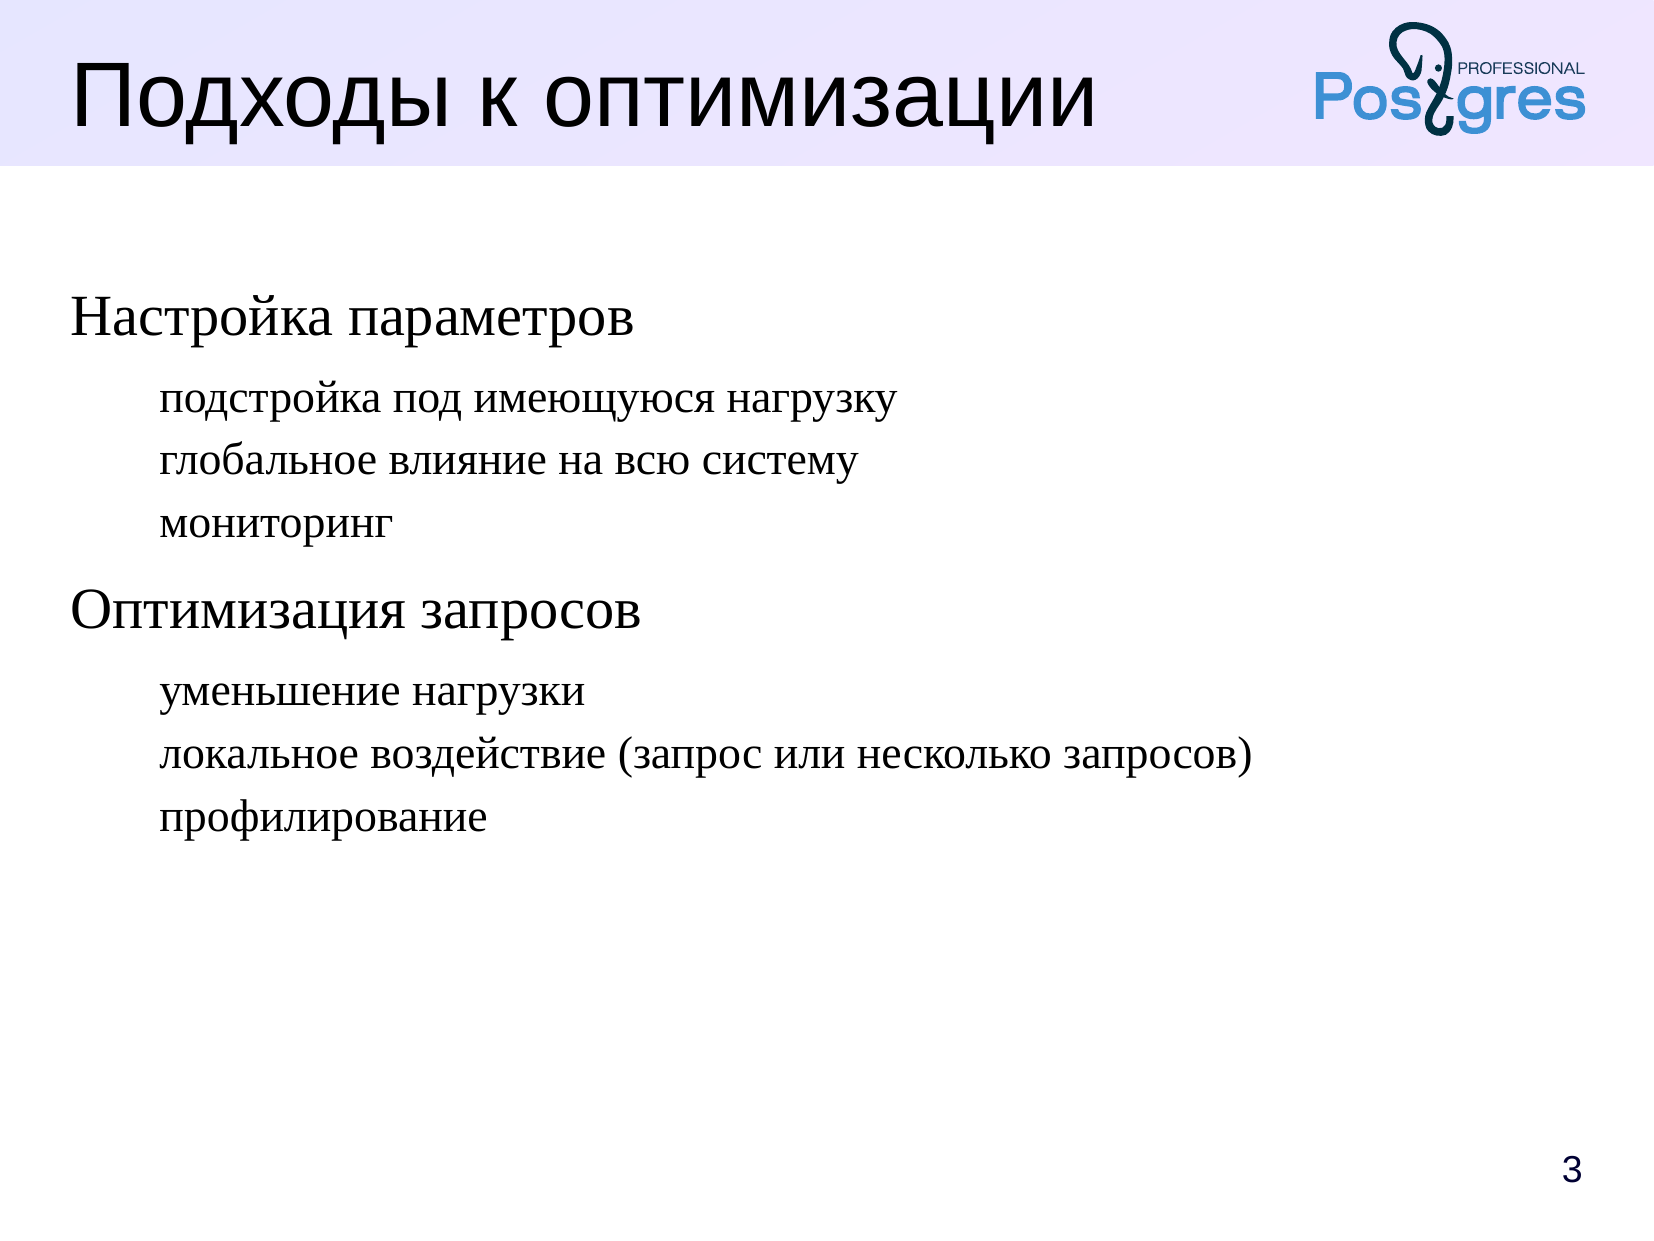

# Подходы к оптимизации
Настройка параметров
подстройка под имеющуюся нагрузку
глобальное влияние на всю систему
мониторинг
Оптимизация запросов
уменьшение нагрузки
локальное воздействие (запрос или несколько запросов)
профилирование